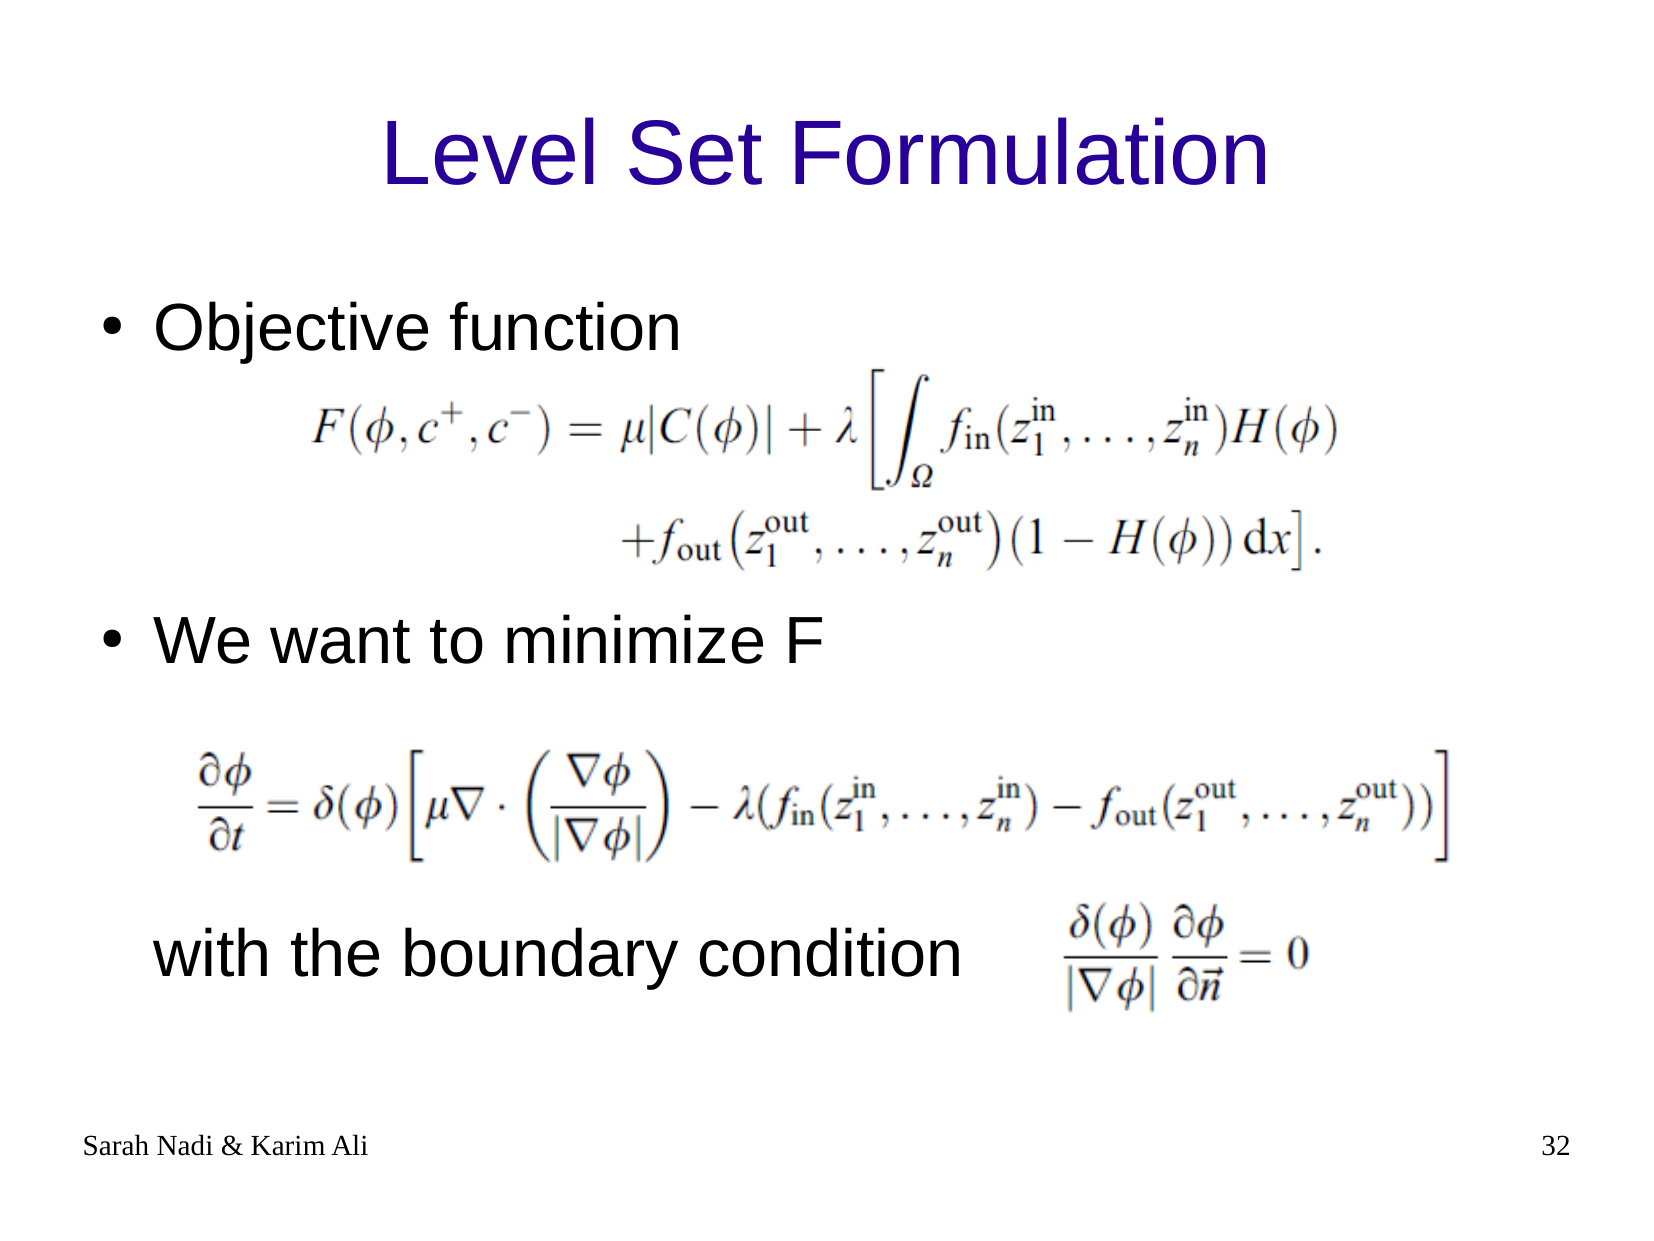

# Level Set Formulation
Objective function
We want to minimize F
with the boundary condition
Sarah Nadi & Karim Ali
32